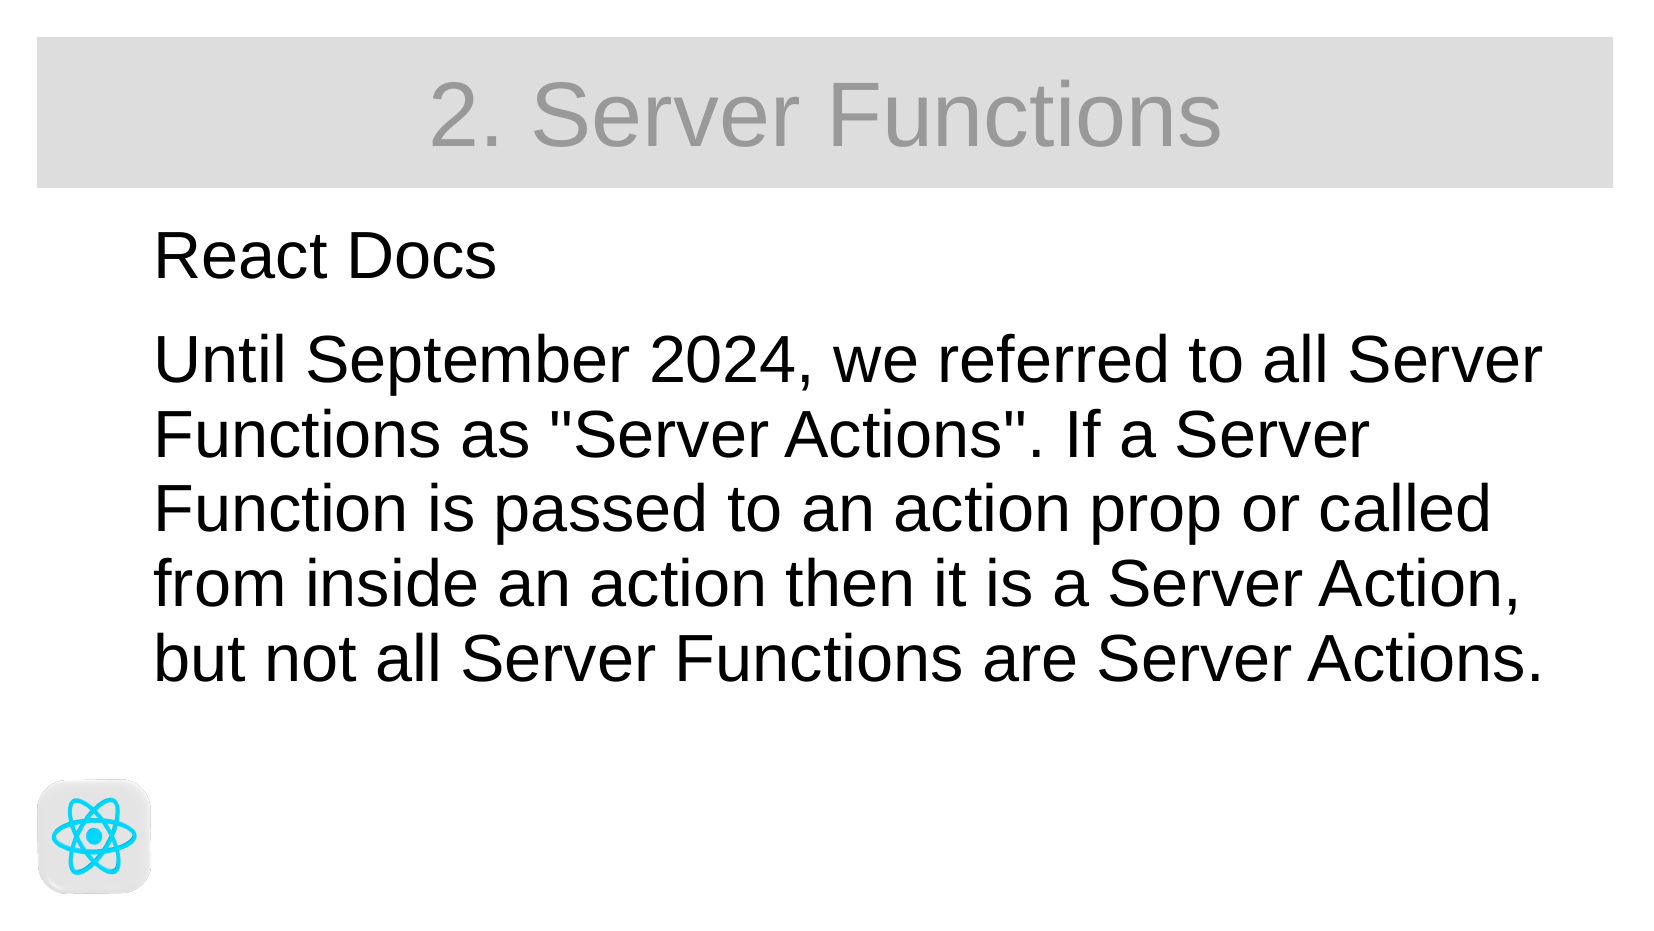

# 2. Server Functions
React Docs
Until September 2024, we referred to all Server Functions as "Server Actions". If a Server Function is passed to an action prop or called from inside an action then it is a Server Action, but not all Server Functions are Server Actions.